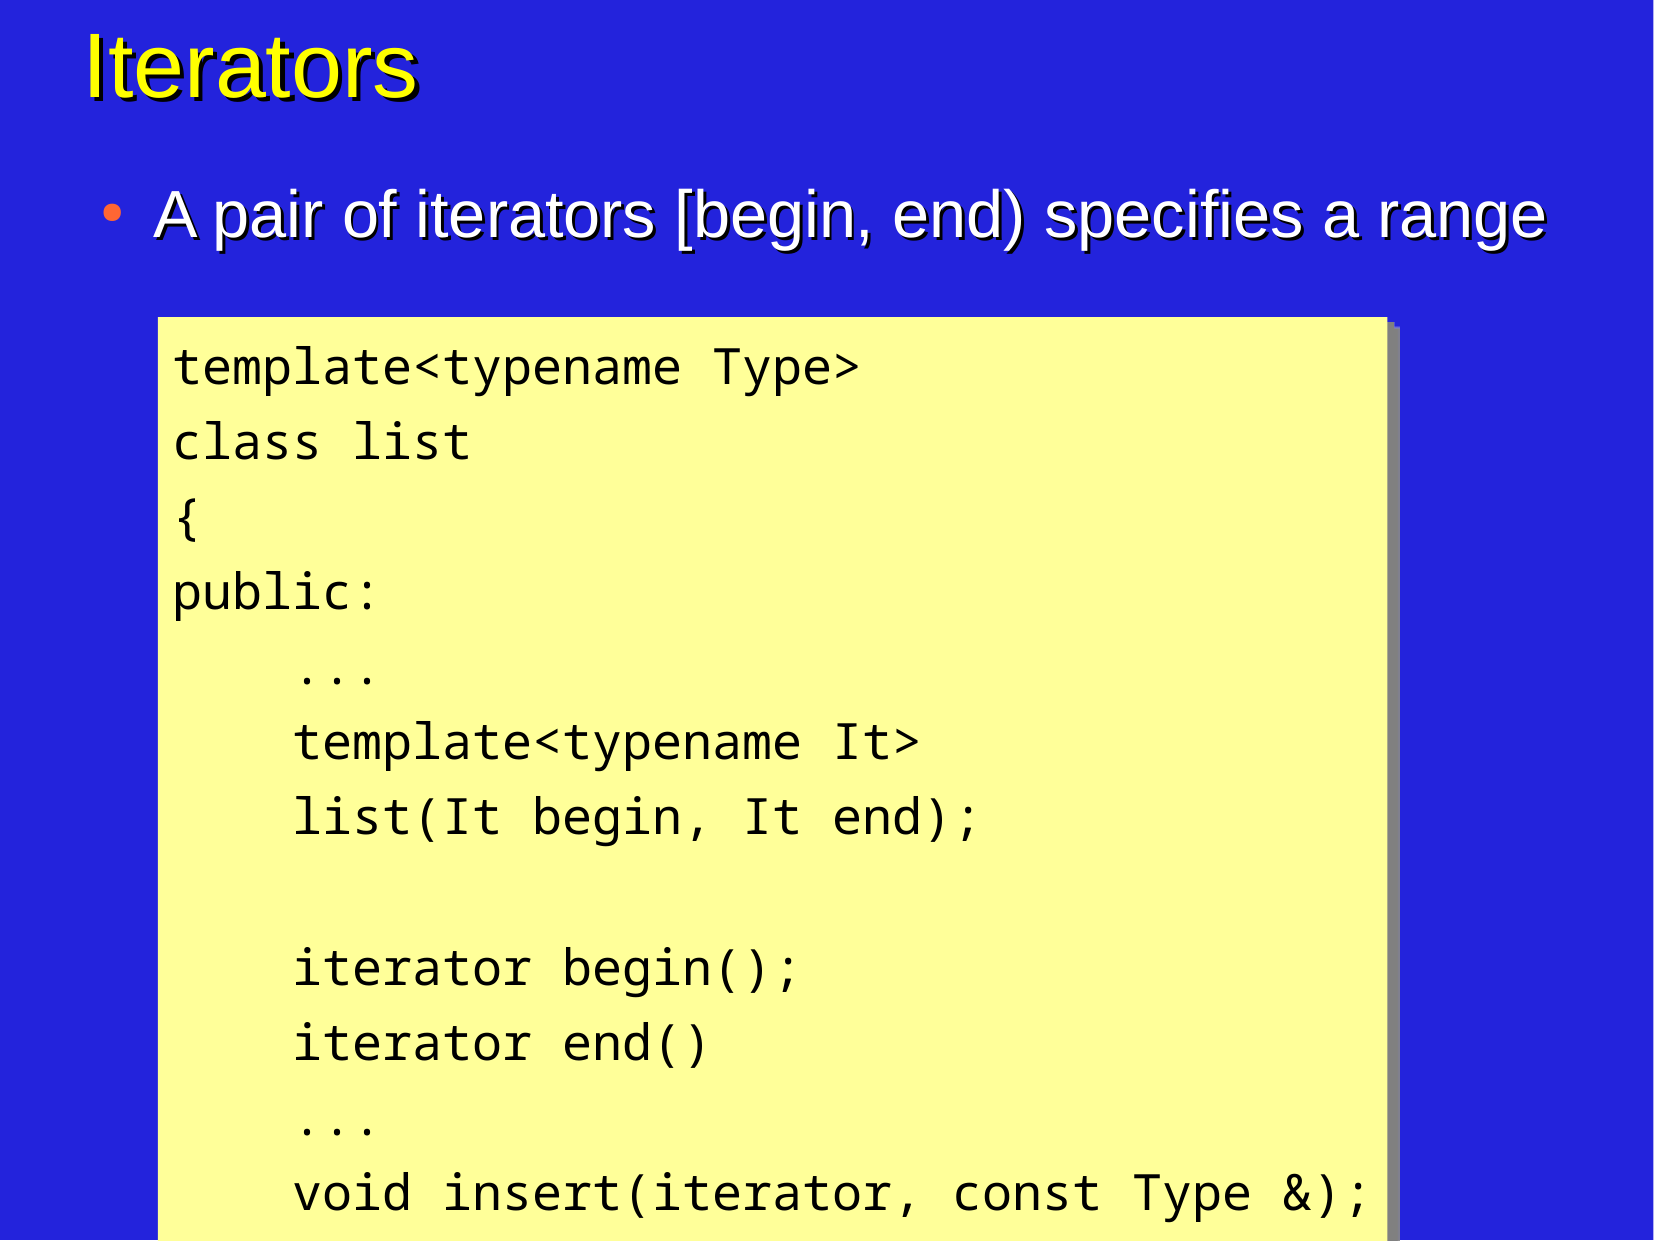

# Iterators
A pair of iterators [begin, end) specifies a range
template<typename Type>
class list
{
public:
 ...
 template<typename It>
 list(It begin, It end);
 iterator begin();
 iterator end()
 ...
 void insert(iterator, const Type &);
 void erase(iterator);
 ...
};